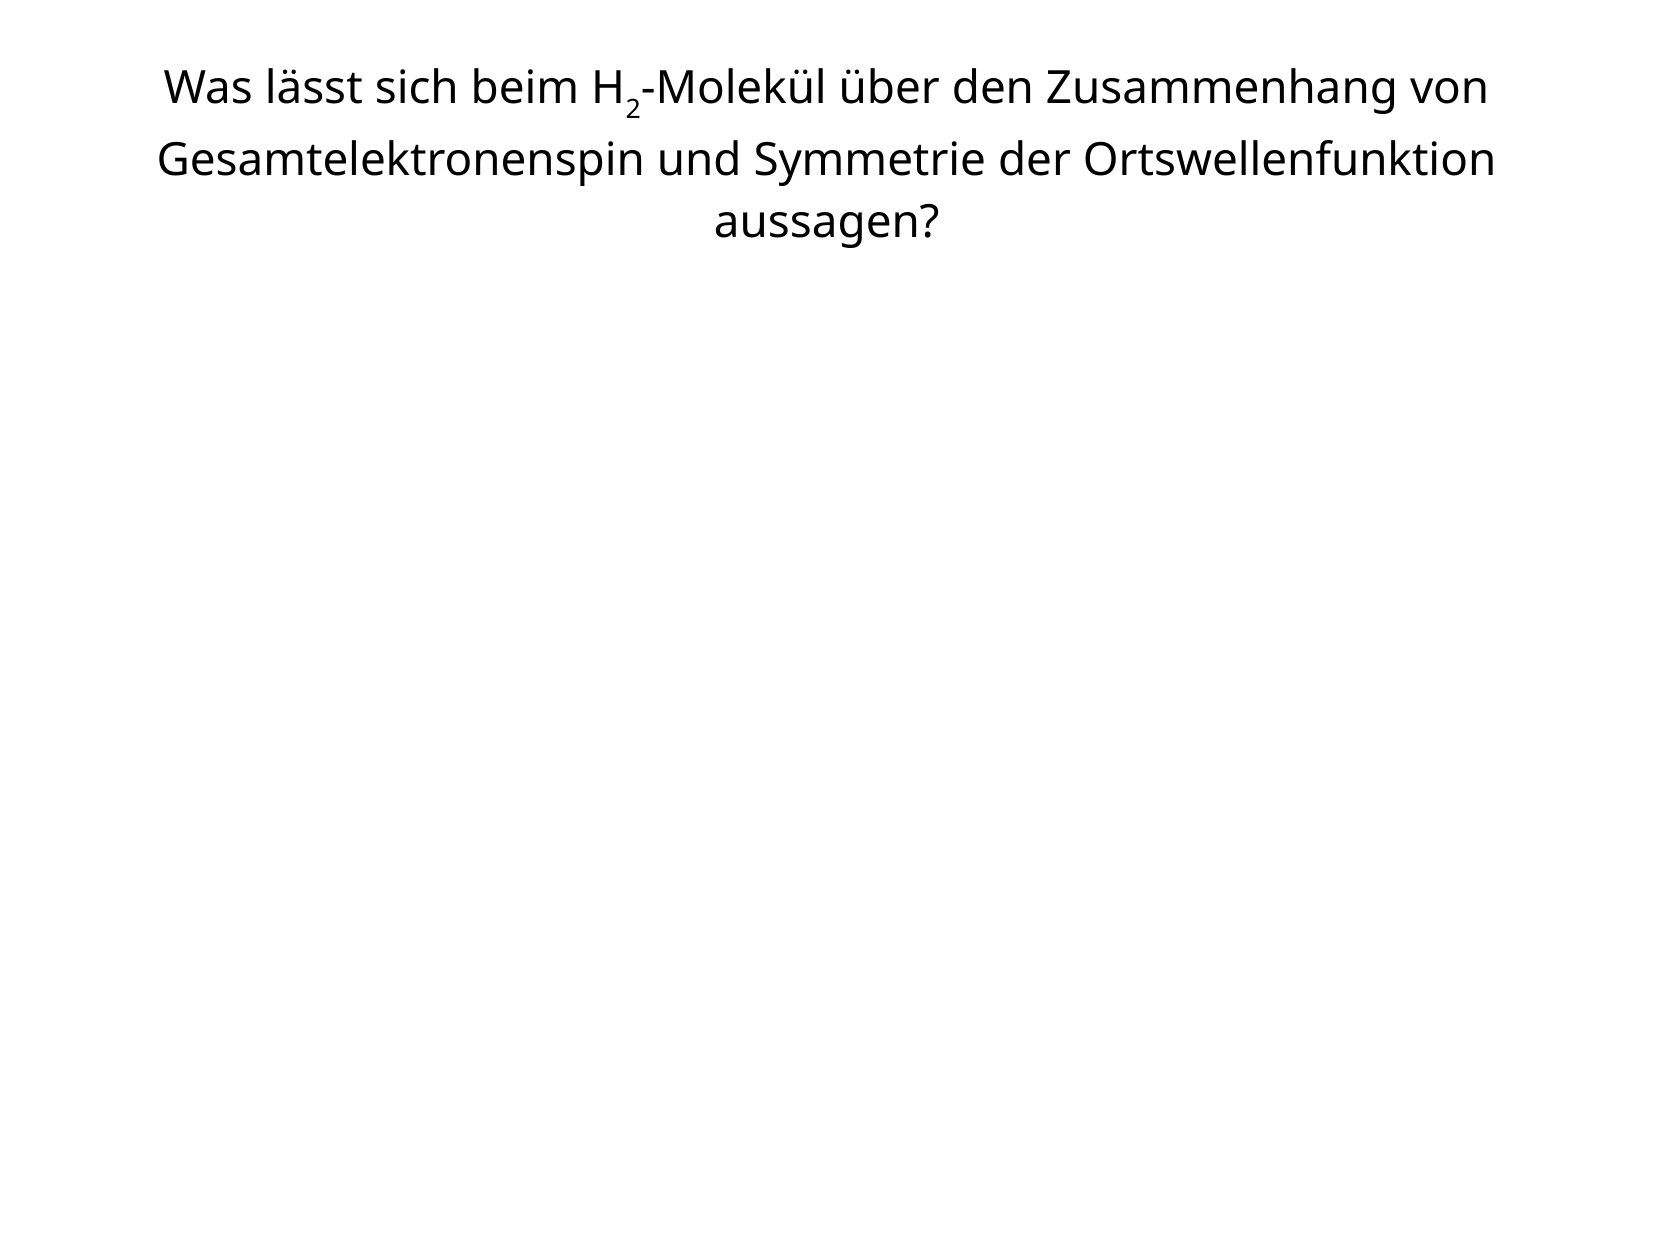

# Was lässt sich beim H2-Molekül über den Zusammenhang von Gesamtelektronenspin und Symmetrie der Ortswellenfunktion aussagen?